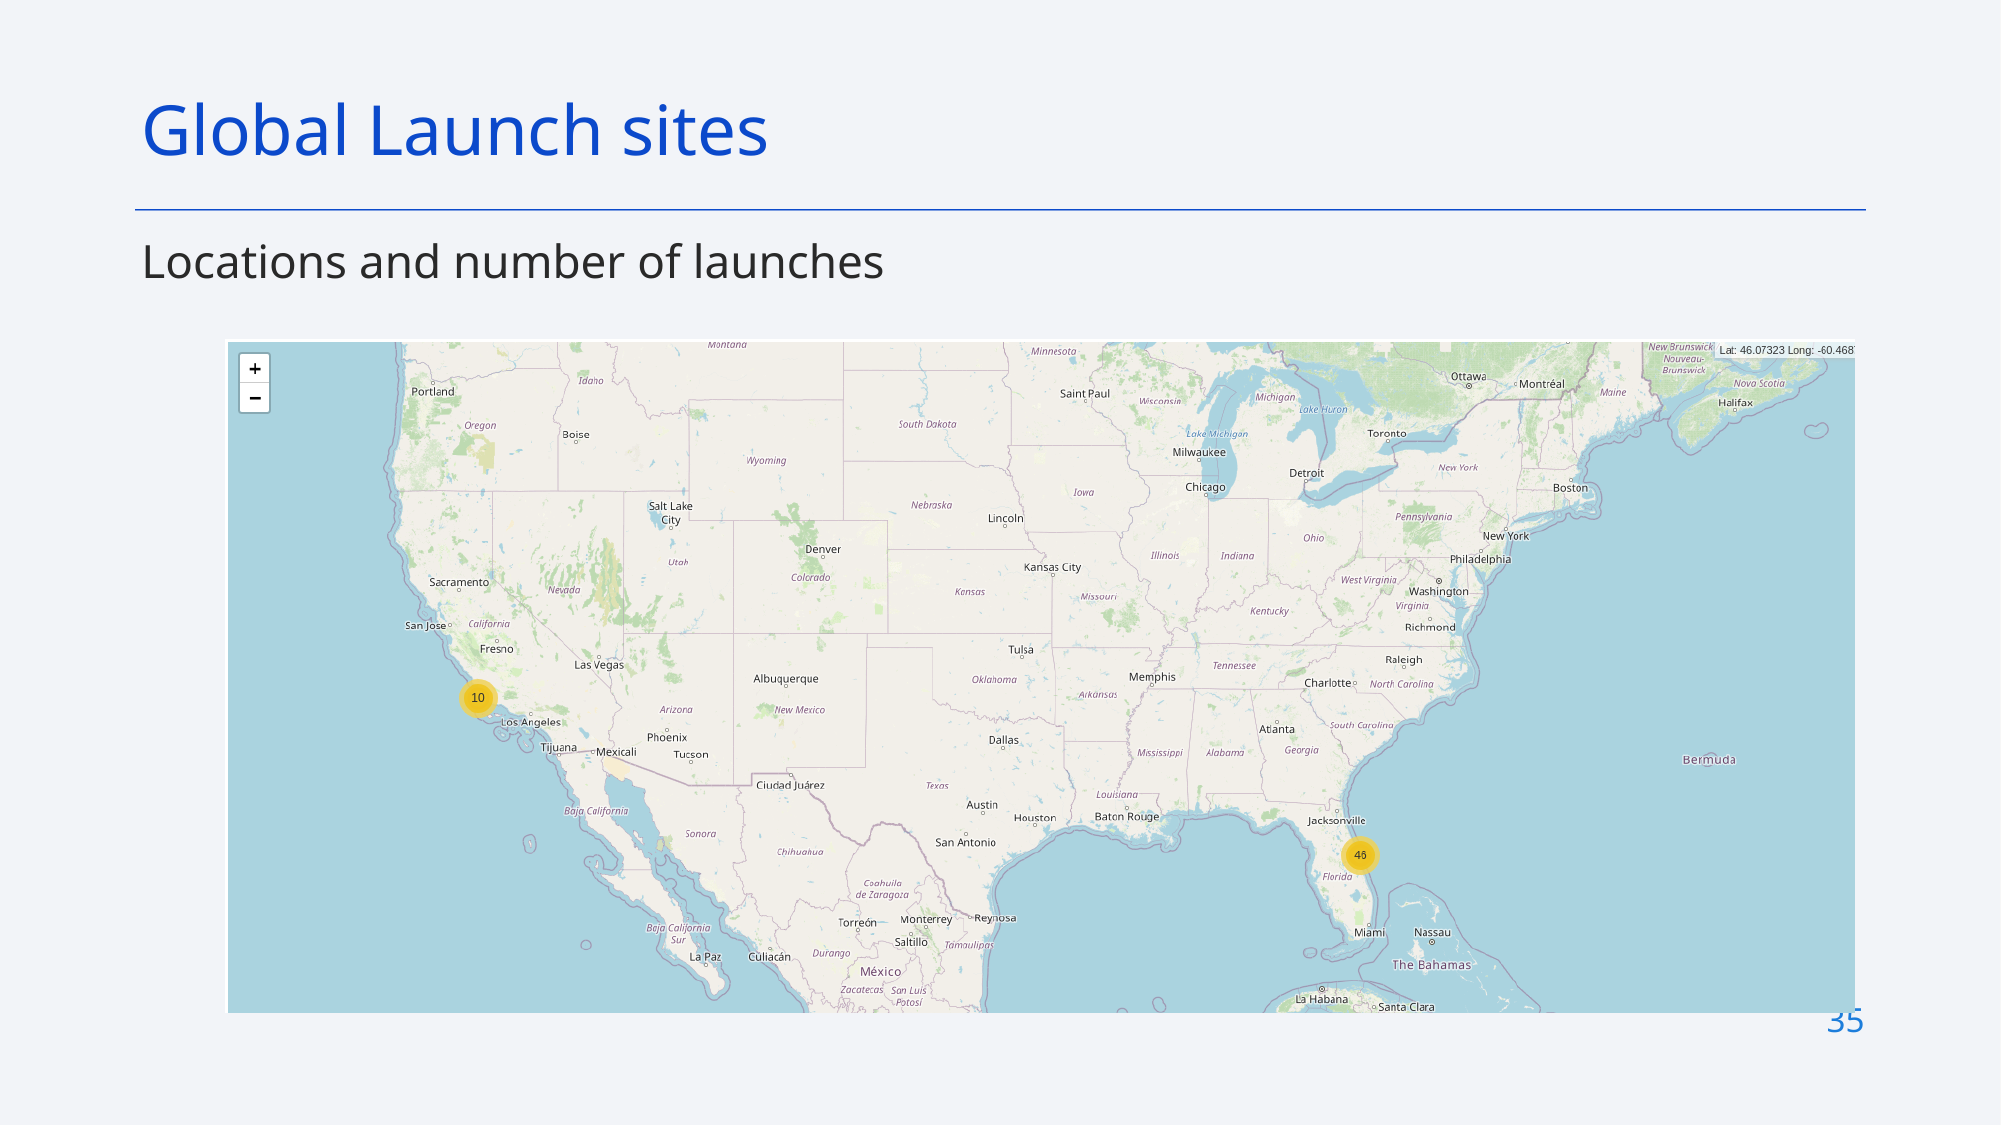

Global Launch sites
# Locations and number of launches